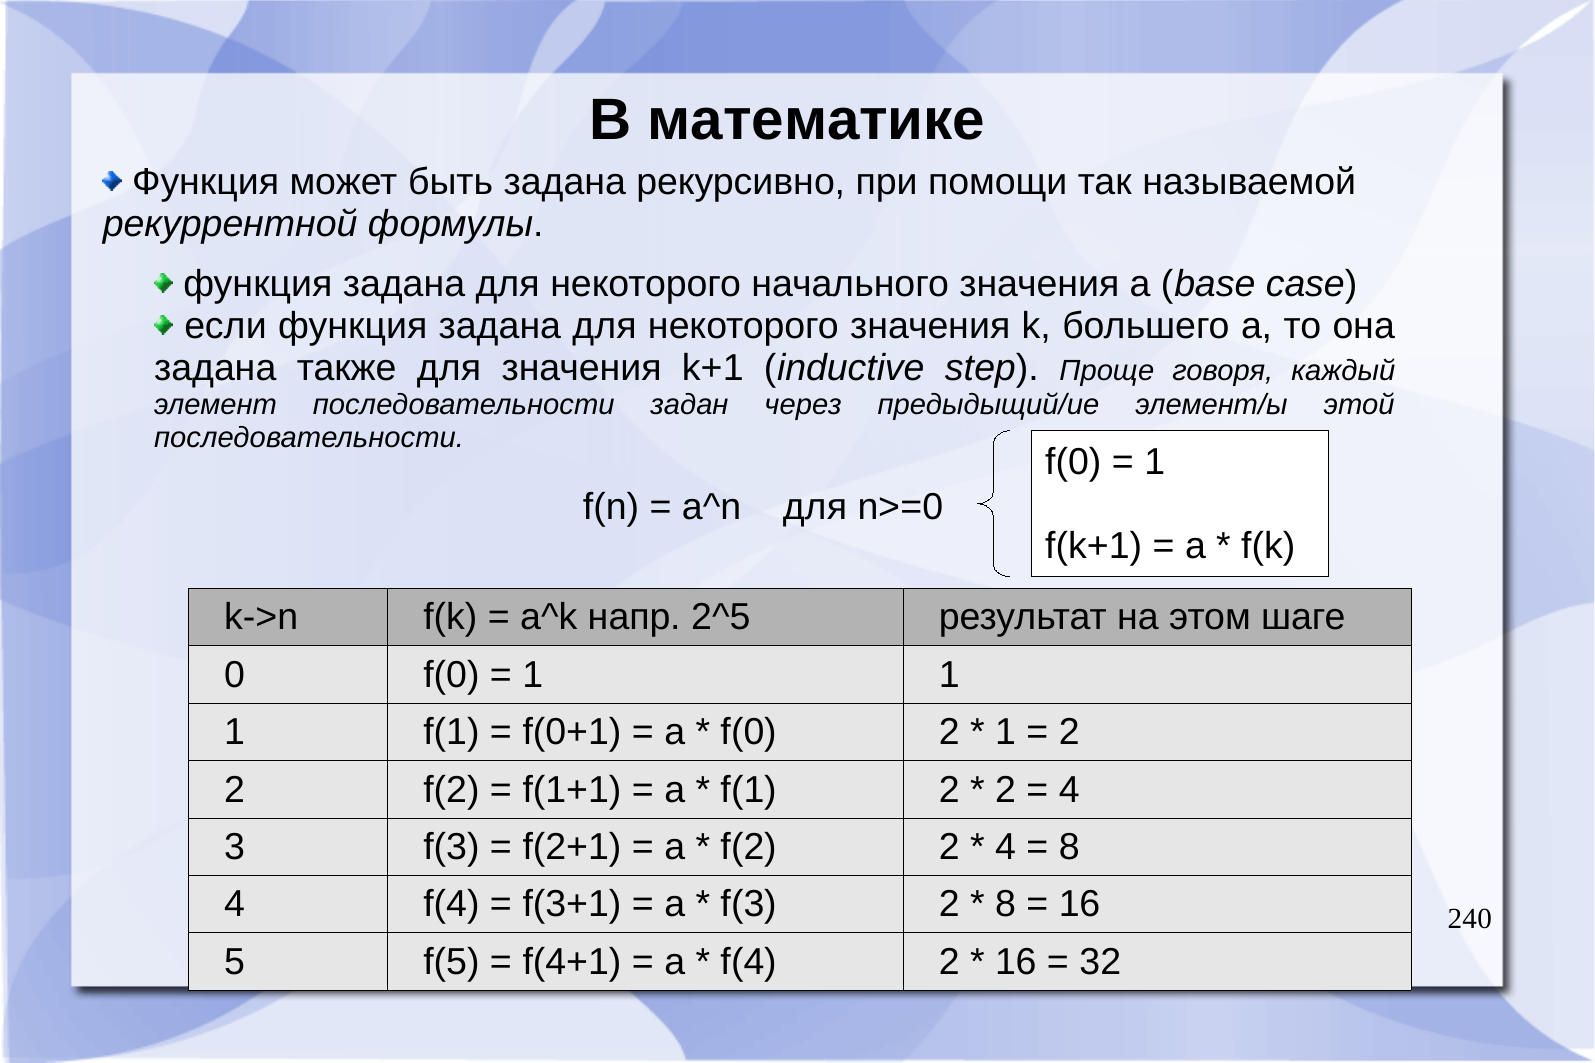

# В математике
 Функция может быть задана рекурсивно, при помощи так называемой рекуррентной формулы.
 функция задана для некоторого начального значения a (base case)
 если функция задана для некоторого значения k, большего a, то она задана также для значения k+1 (inductive step). Проще говоря, каждый элемент последовательности задан через предыдыщий/ие элемент/ы этой последовательности.
f(0) = 1
f(k+1) = a * f(k)
f(n) = a^n для n>=0
| k->n | f(k) = a^k напр. 2^5 | результат на этом шаге |
| --- | --- | --- |
| 0 | f(0) = 1 | 1 |
| 1 | f(1) = f(0+1) = a \* f(0) | 2 \* 1 = 2 |
| 2 | f(2) = f(1+1) = a \* f(1) | 2 \* 2 = 4 |
| 3 | f(3) = f(2+1) = a \* f(2) | 2 \* 4 = 8 |
| 4 | f(4) = f(3+1) = a \* f(3) | 2 \* 8 = 16 |
| 5 | f(5) = f(4+1) = a \* f(4) | 2 \* 16 = 32 |
240